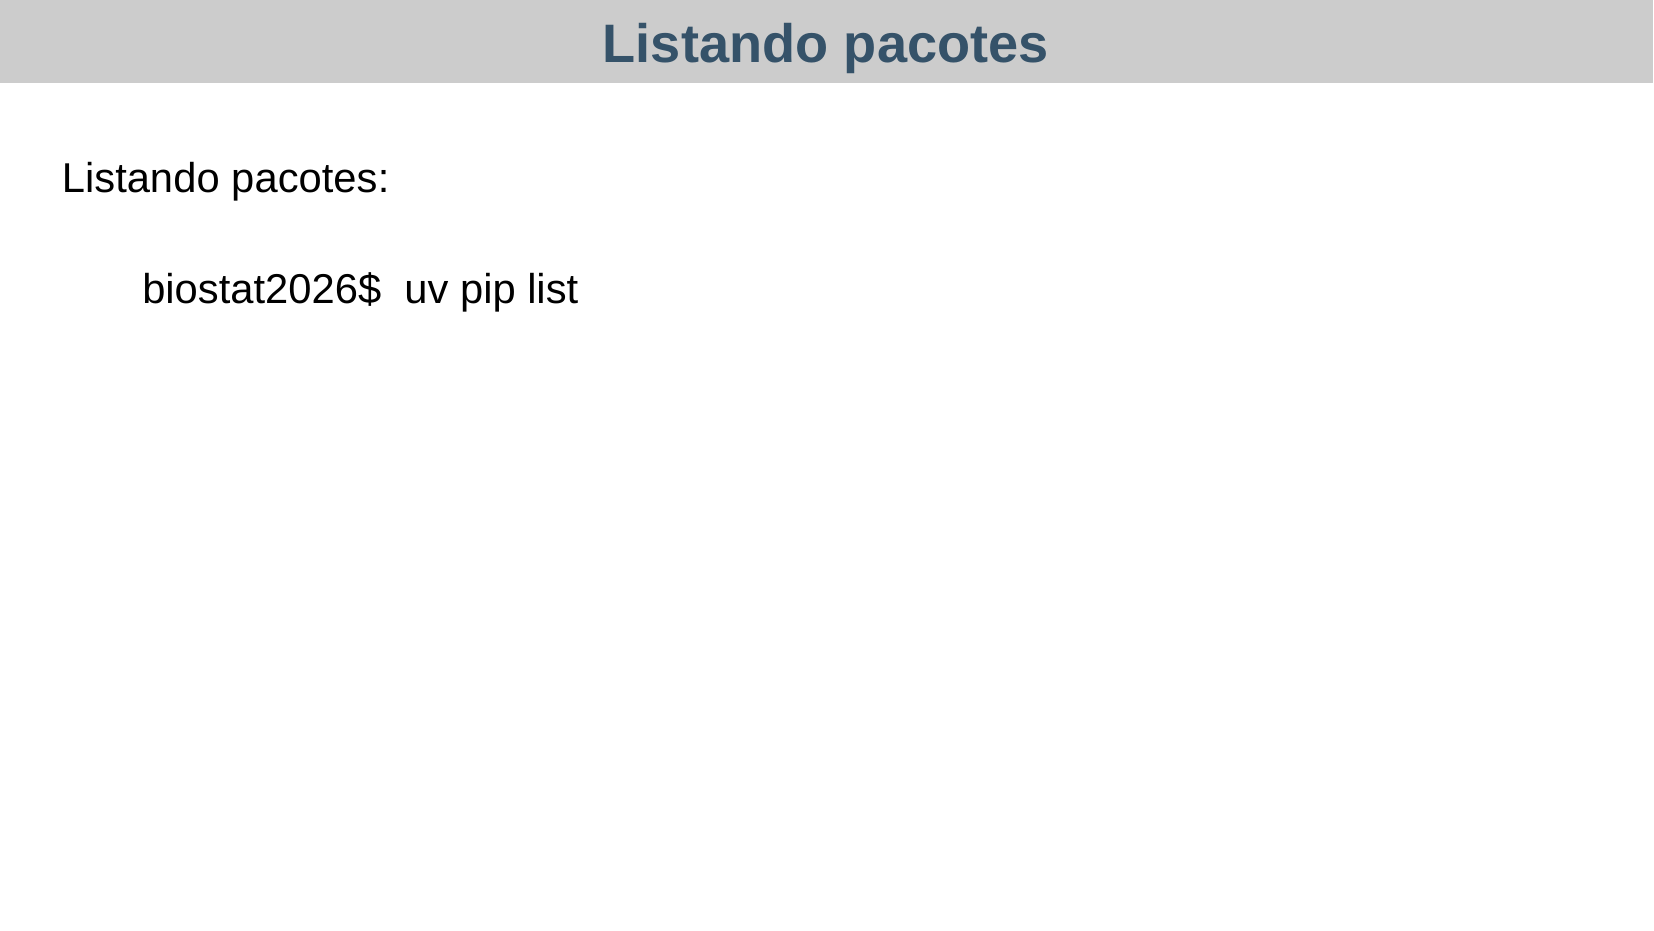

Listando pacotes
Listando pacotes:
biostat2026$ uv pip list